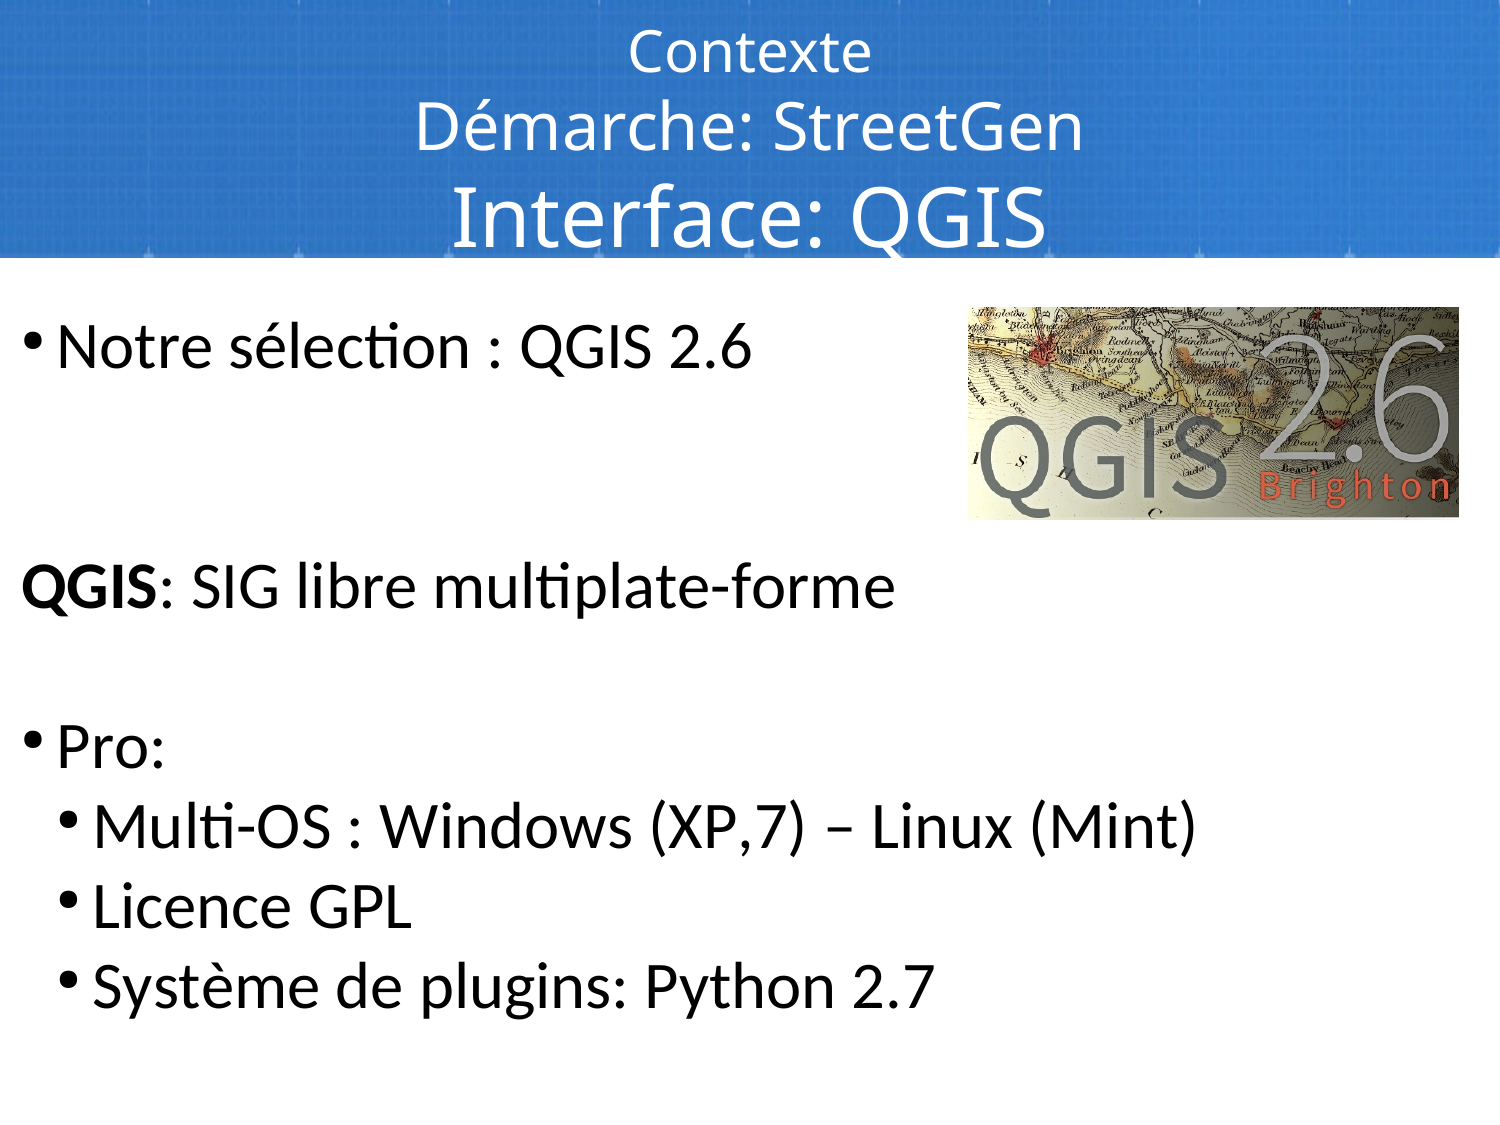

# Contexte Démarche: StreetGen Interface: QGIS
Notre sélection : QGIS 2.6
QGIS: SIG libre multiplate-forme
Pro:
Multi-OS : Windows (XP,7) – Linux (Mint)
Licence GPL
Système de plugins: Python 2.7